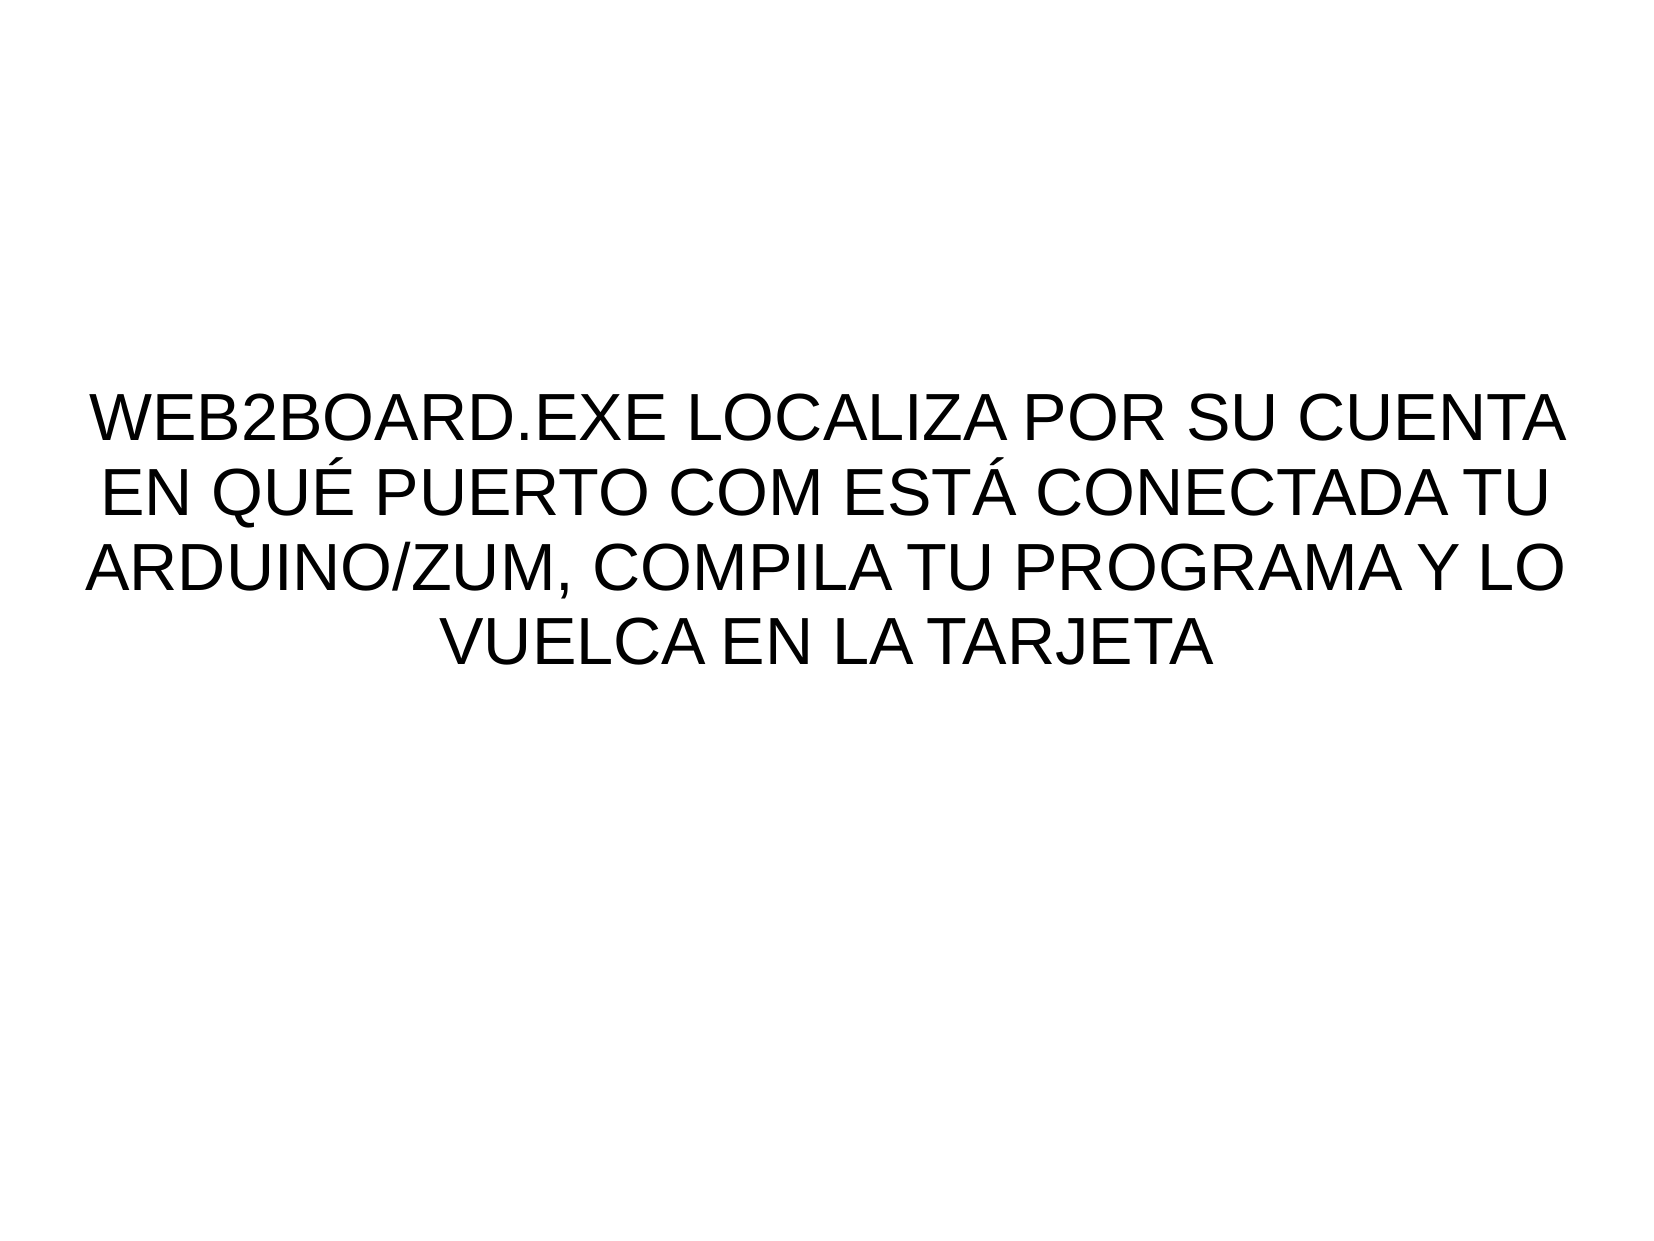

# WEB2BOARD.EXE LOCALIZA POR SU CUENTA EN QUÉ PUERTO COM ESTÁ CONECTADA TU ARDUINO/ZUM, COMPILA TU PROGRAMA Y LO VUELCA EN LA TARJETA